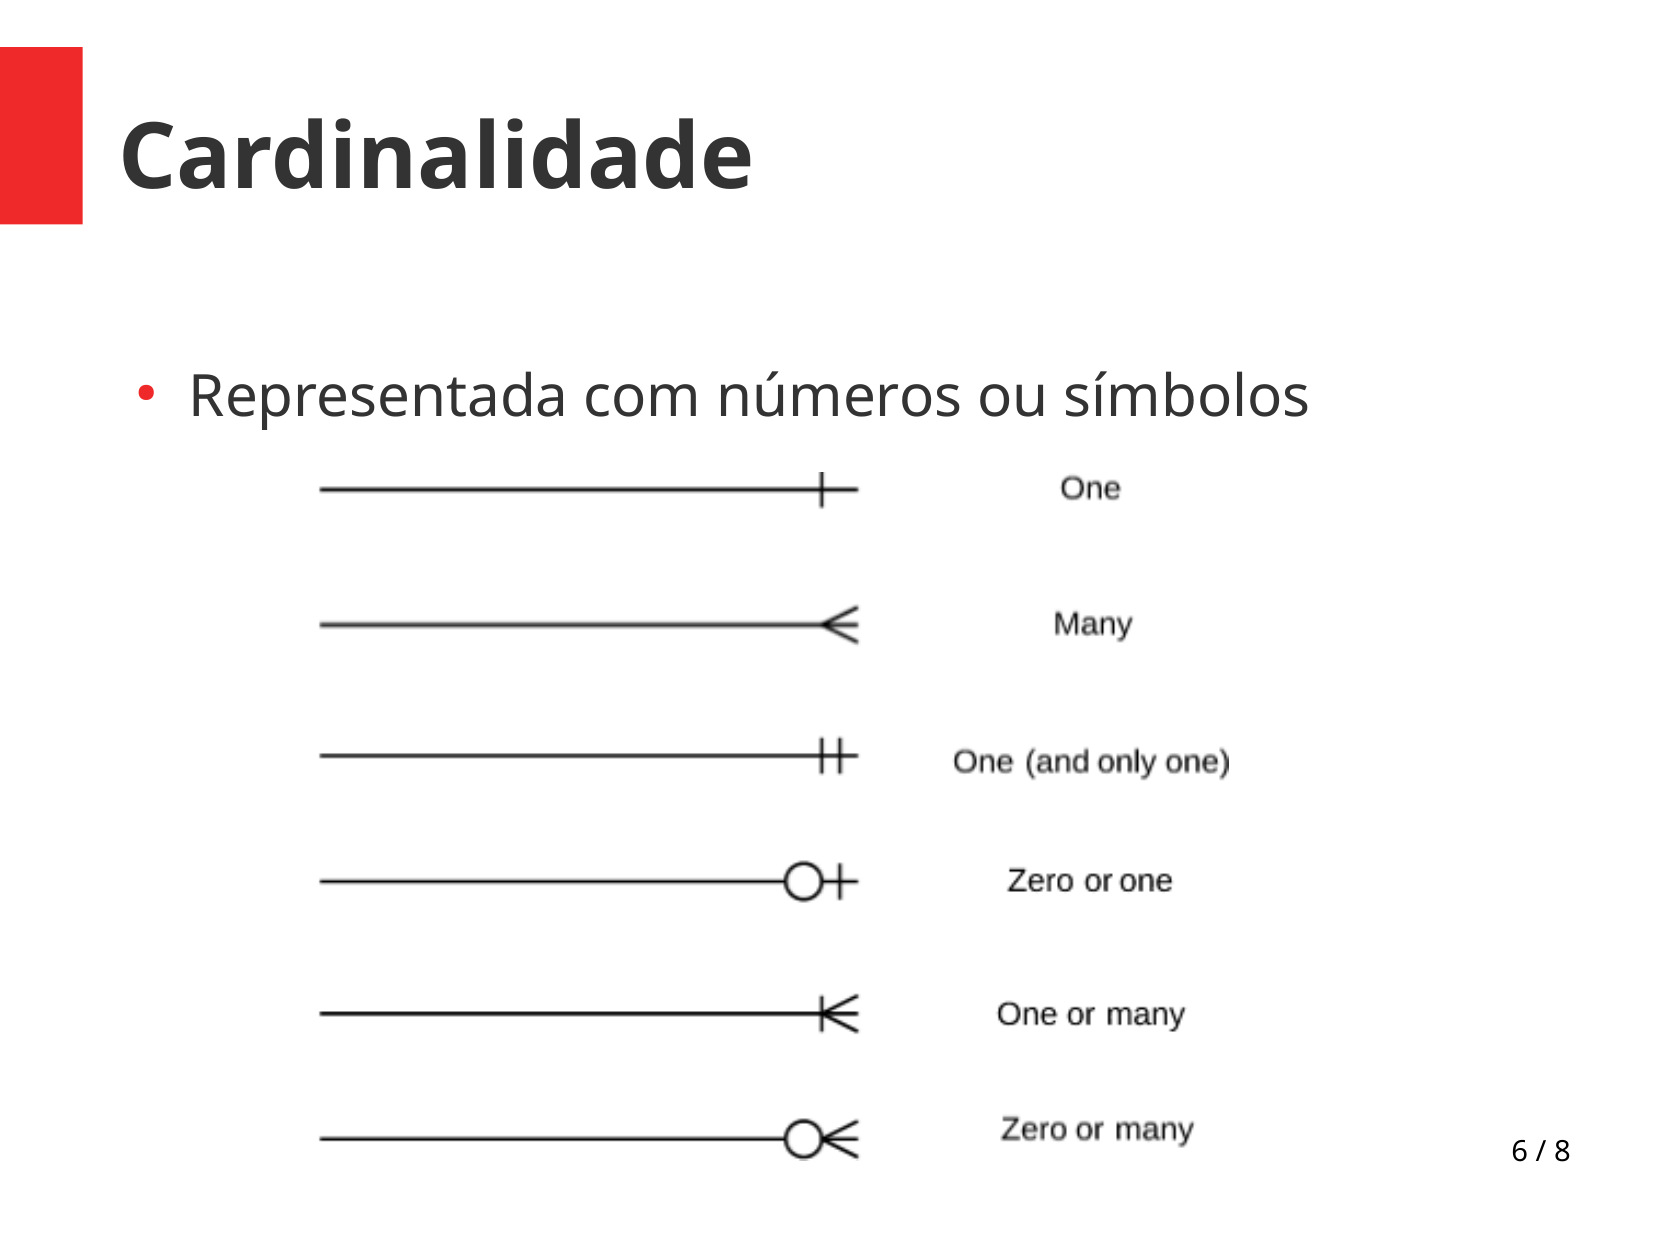

# Cardinalidade
Representada com números ou símbolos
6